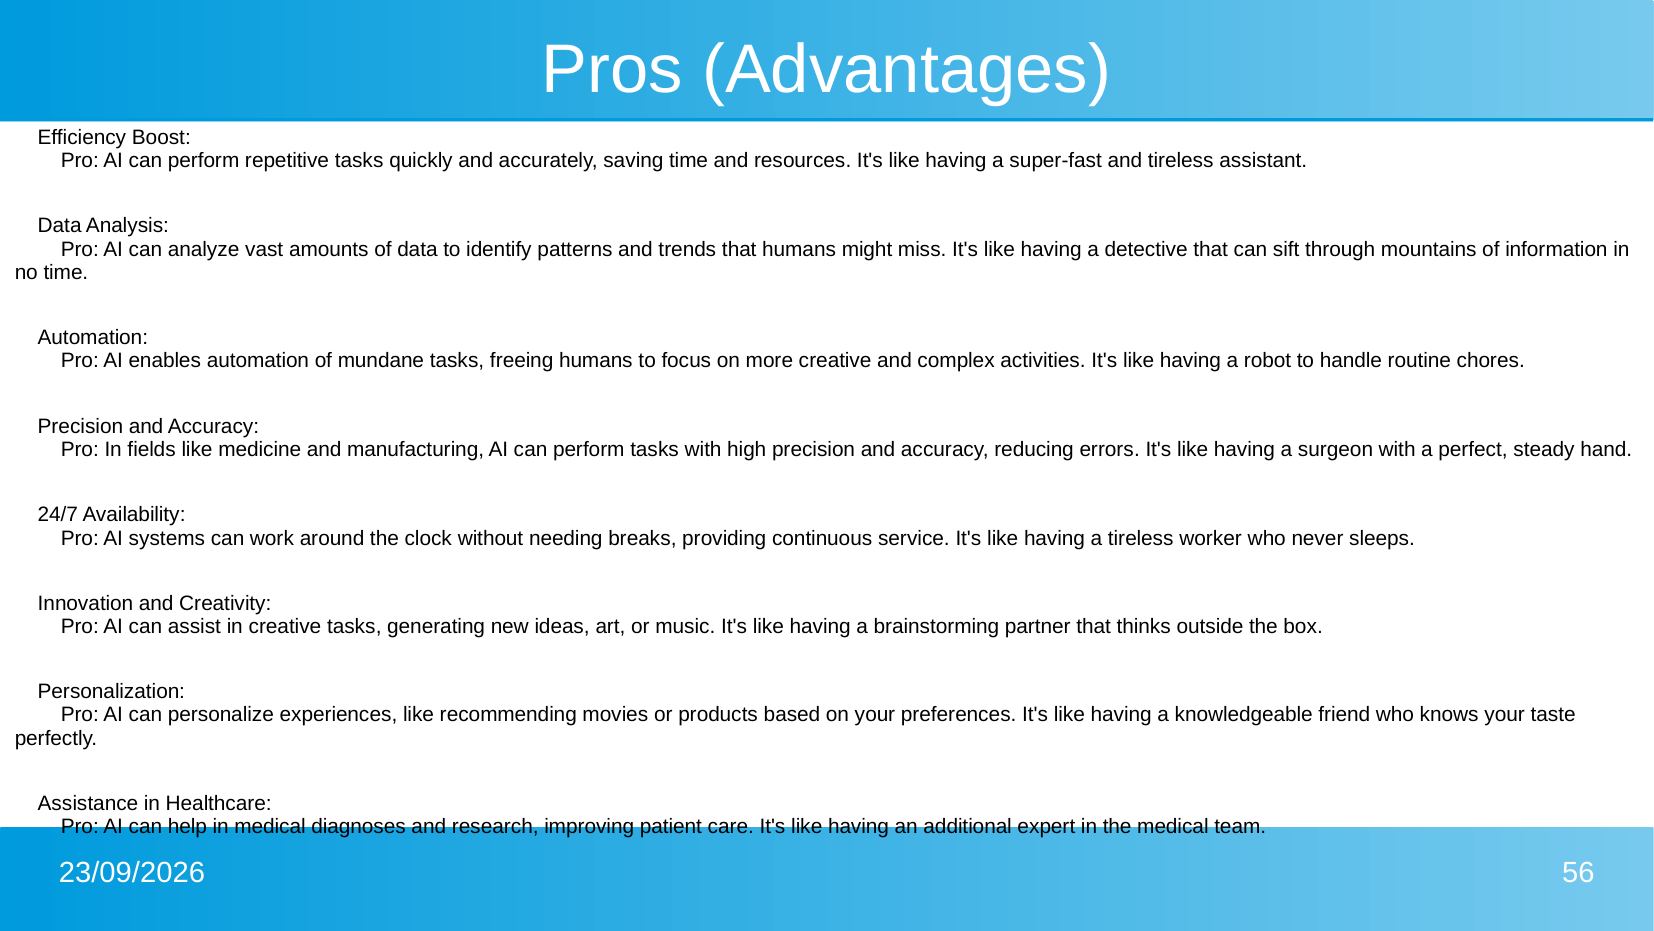

# Pros (Advantages)
 Efficiency Boost:
 Pro: AI can perform repetitive tasks quickly and accurately, saving time and resources. It's like having a super-fast and tireless assistant.
 Data Analysis:
 Pro: AI can analyze vast amounts of data to identify patterns and trends that humans might miss. It's like having a detective that can sift through mountains of information in no time.
 Automation:
 Pro: AI enables automation of mundane tasks, freeing humans to focus on more creative and complex activities. It's like having a robot to handle routine chores.
 Precision and Accuracy:
 Pro: In fields like medicine and manufacturing, AI can perform tasks with high precision and accuracy, reducing errors. It's like having a surgeon with a perfect, steady hand.
 24/7 Availability:
 Pro: AI systems can work around the clock without needing breaks, providing continuous service. It's like having a tireless worker who never sleeps.
 Innovation and Creativity:
 Pro: AI can assist in creative tasks, generating new ideas, art, or music. It's like having a brainstorming partner that thinks outside the box.
 Personalization:
 Pro: AI can personalize experiences, like recommending movies or products based on your preferences. It's like having a knowledgeable friend who knows your taste perfectly.
 Assistance in Healthcare:
 Pro: AI can help in medical diagnoses and research, improving patient care. It's like having an additional expert in the medical team.
56